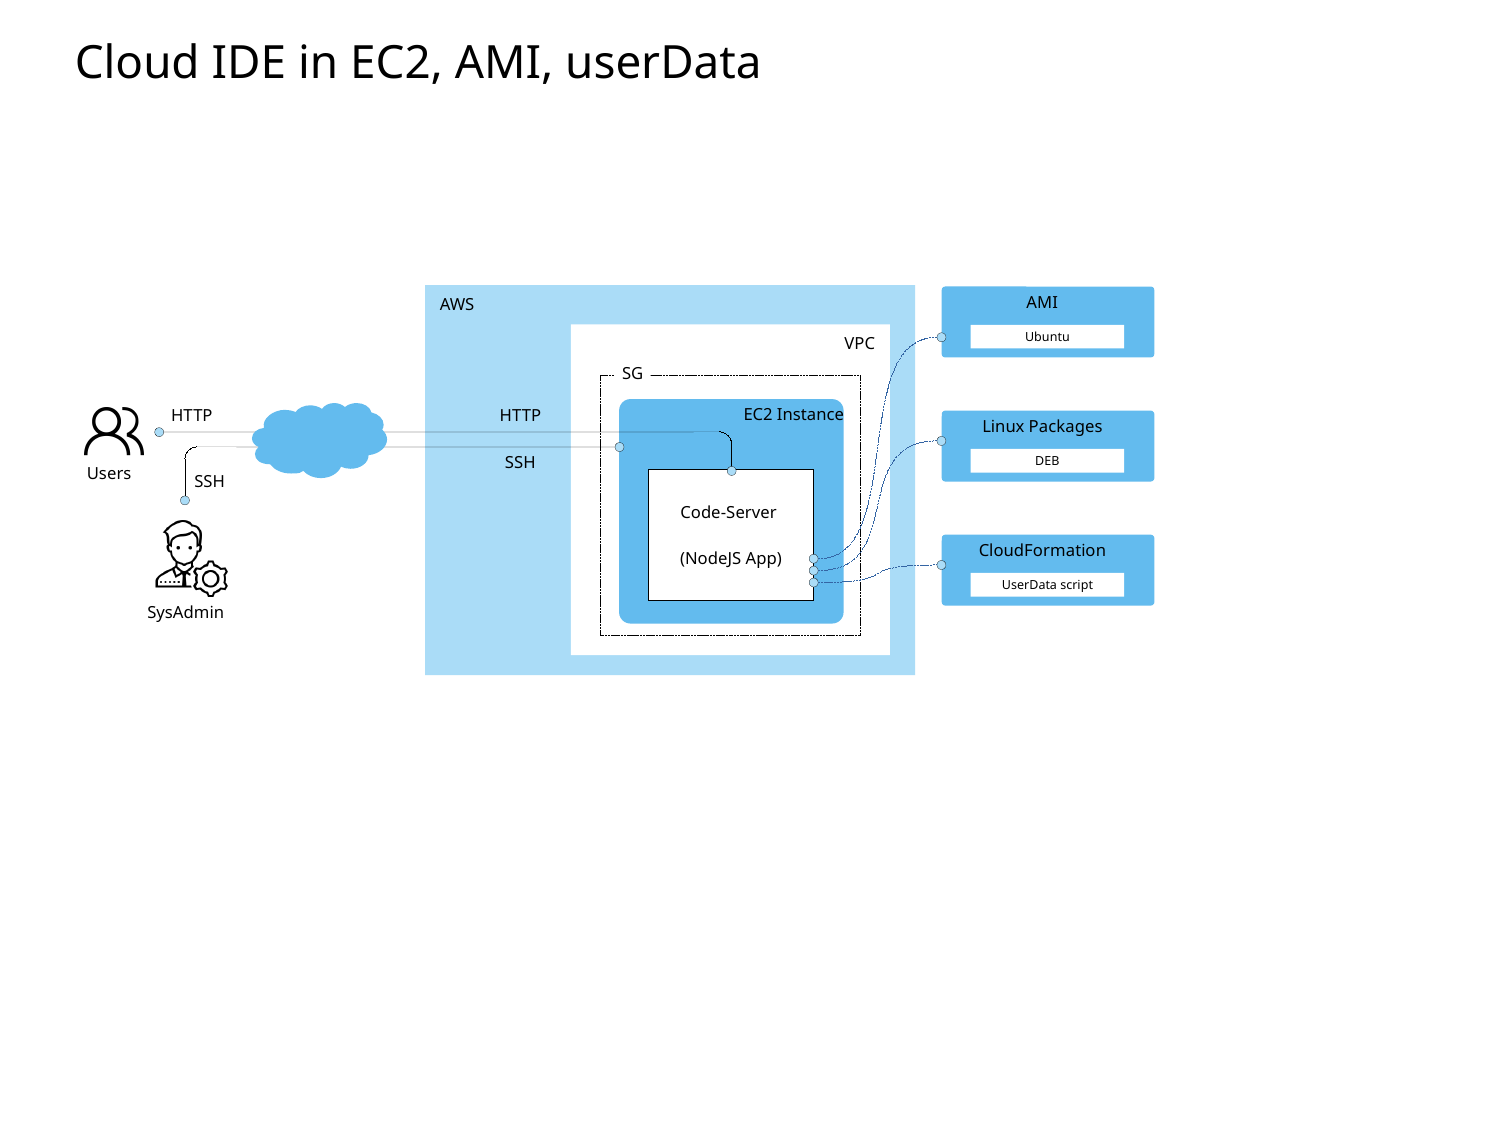

Cloud IDE in EC2, AMI, userData
AWS
AMI
VPC
Ubuntu
SG
EC2 Instance
HTTP
HTTP
Linux Packages
SSH
DEB
Users
SSH
Code-Server
(NodeJS App)
CloudFormation
UserData script
SysAdmin